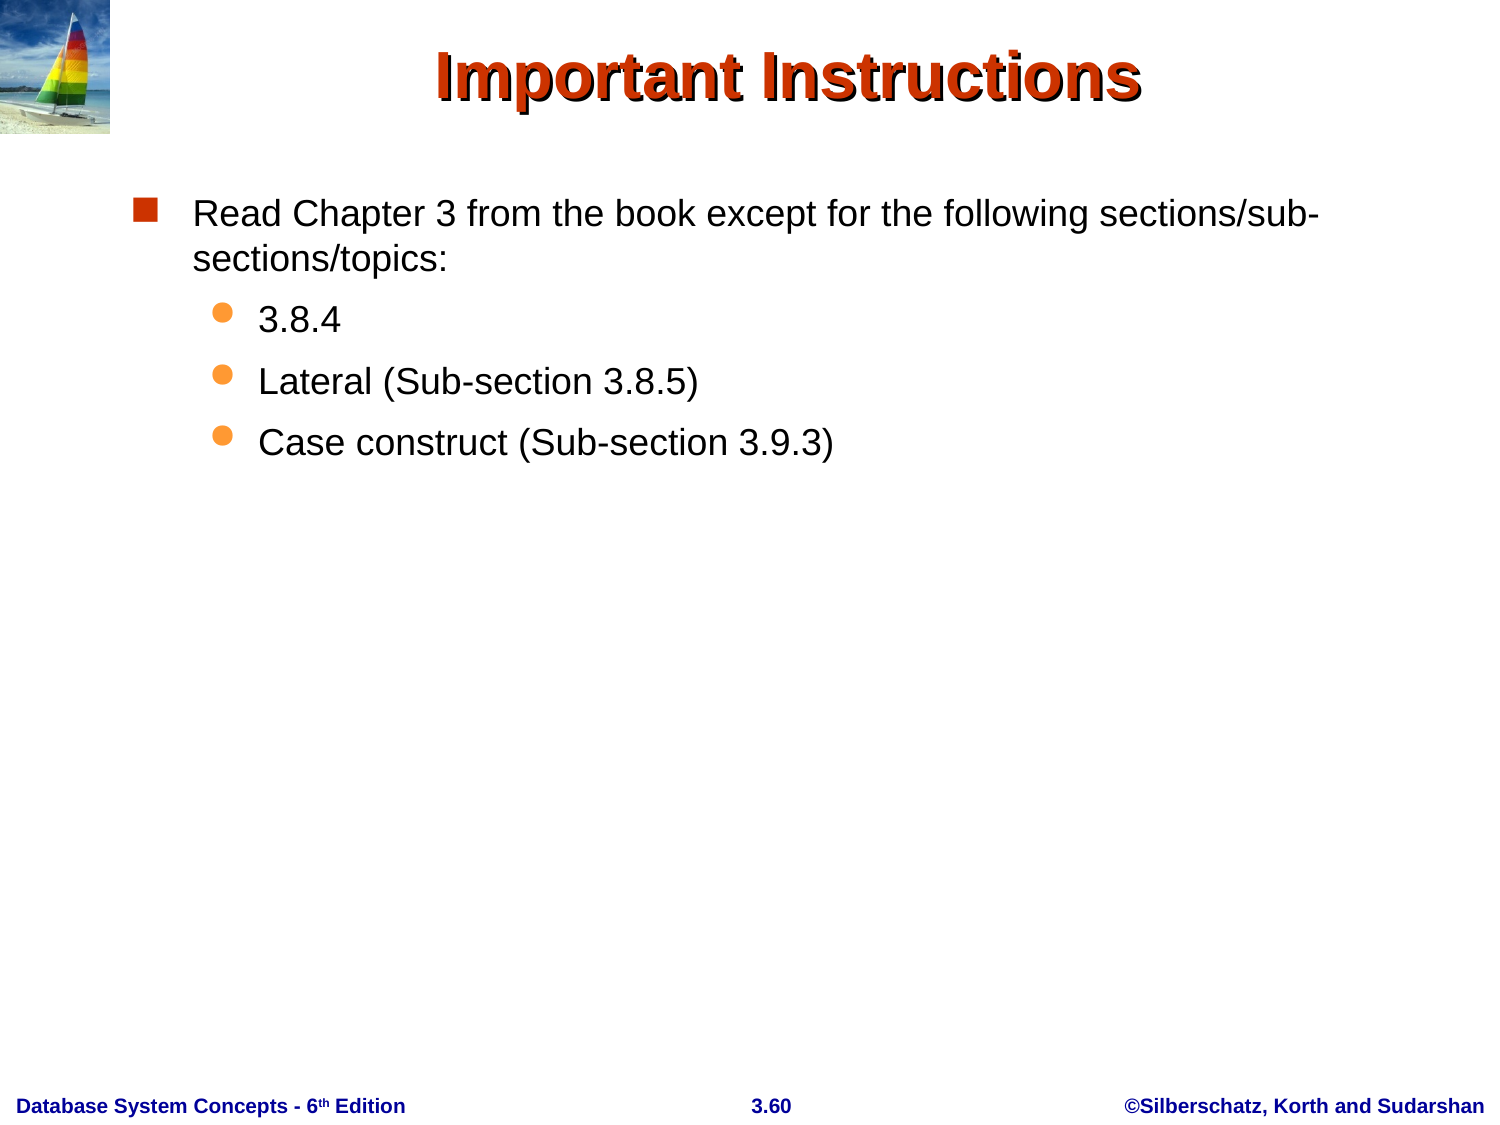

# Important Instructions
Read Chapter 3 from the book except for the following sections/sub-sections/topics:
3.8.4
Lateral (Sub-section 3.8.5)
Case construct (Sub-section 3.9.3)